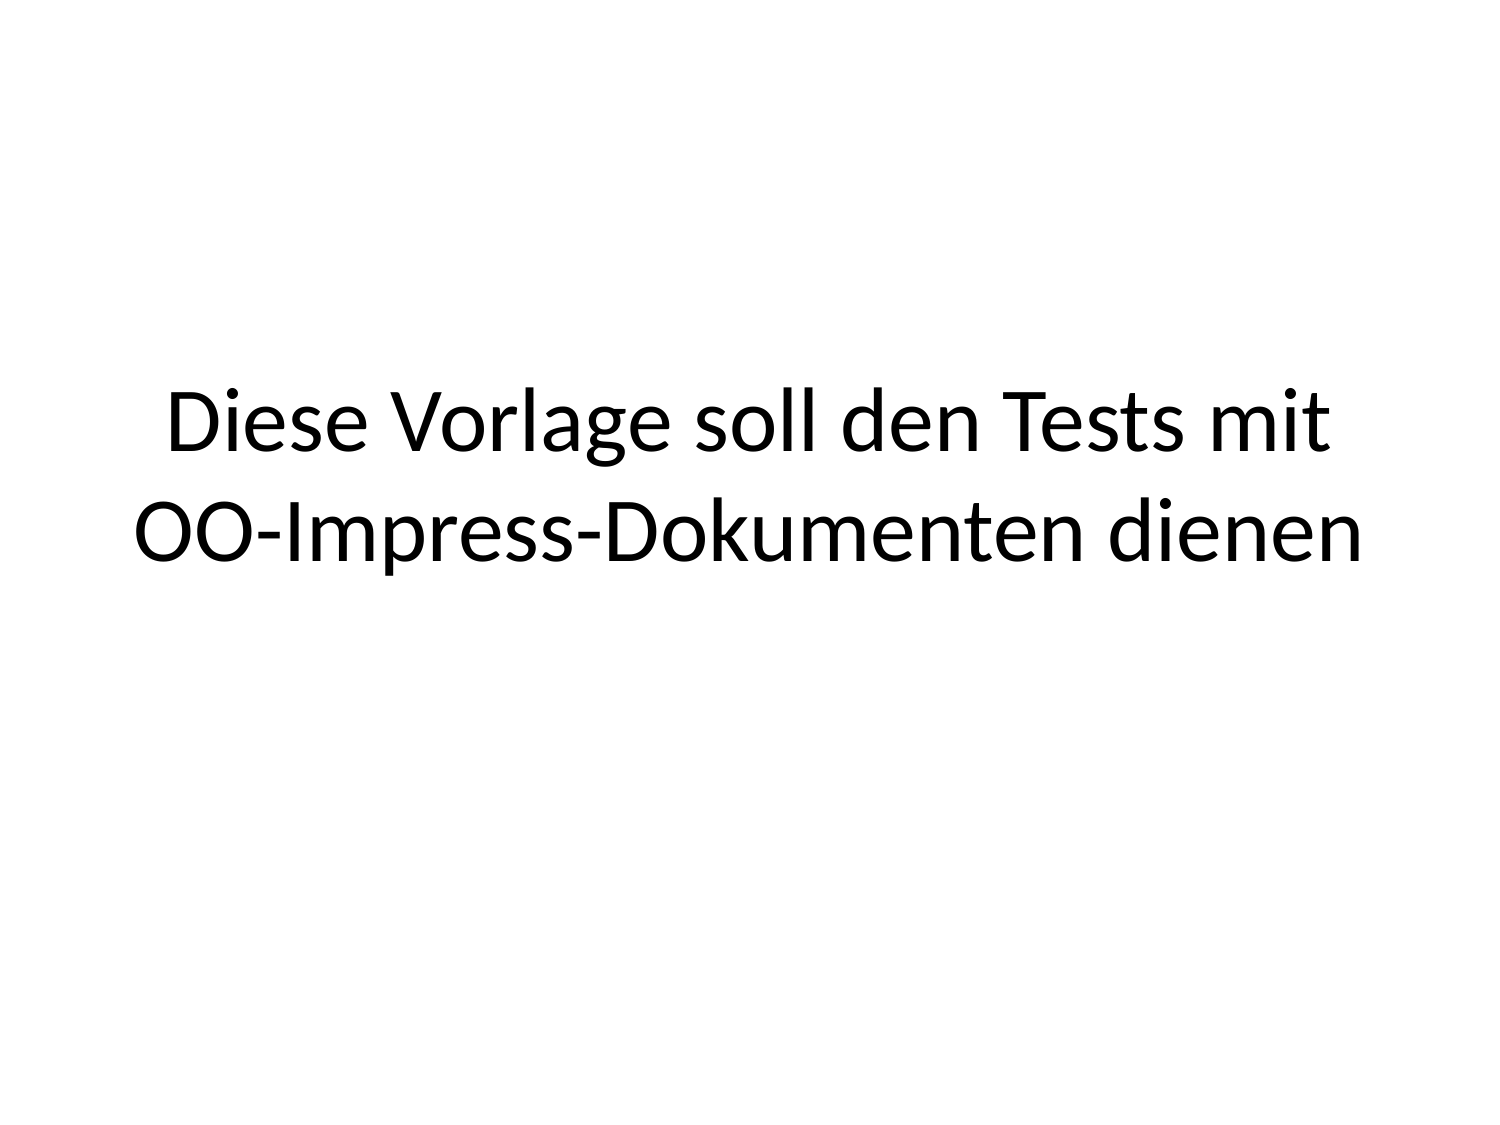

# Diese Vorlage soll den Tests mit OO-Impress-Dokumenten dienen